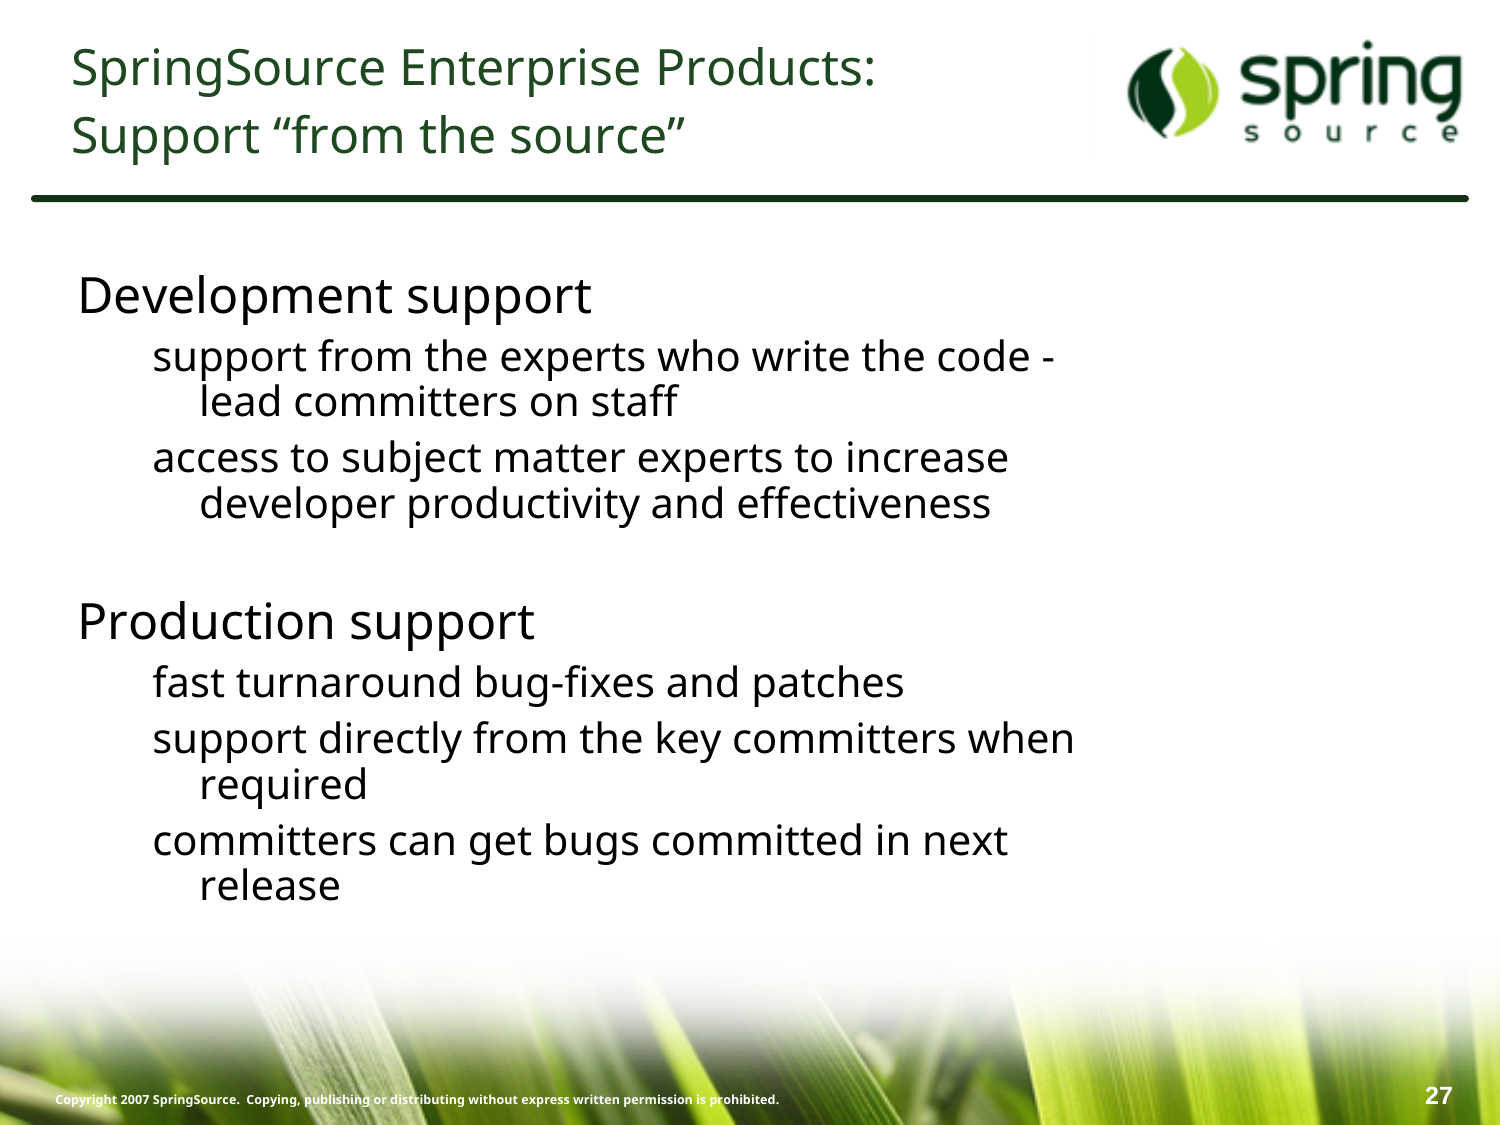

# SpringSource Enterprise Products: Support “from the source”
Development support
support from the experts who write the code - lead committers on staff
access to subject matter experts to increase developer productivity and effectiveness
Production support
fast turnaround bug-fixes and patches
support directly from the key committers when required
committers can get bugs committed in next release